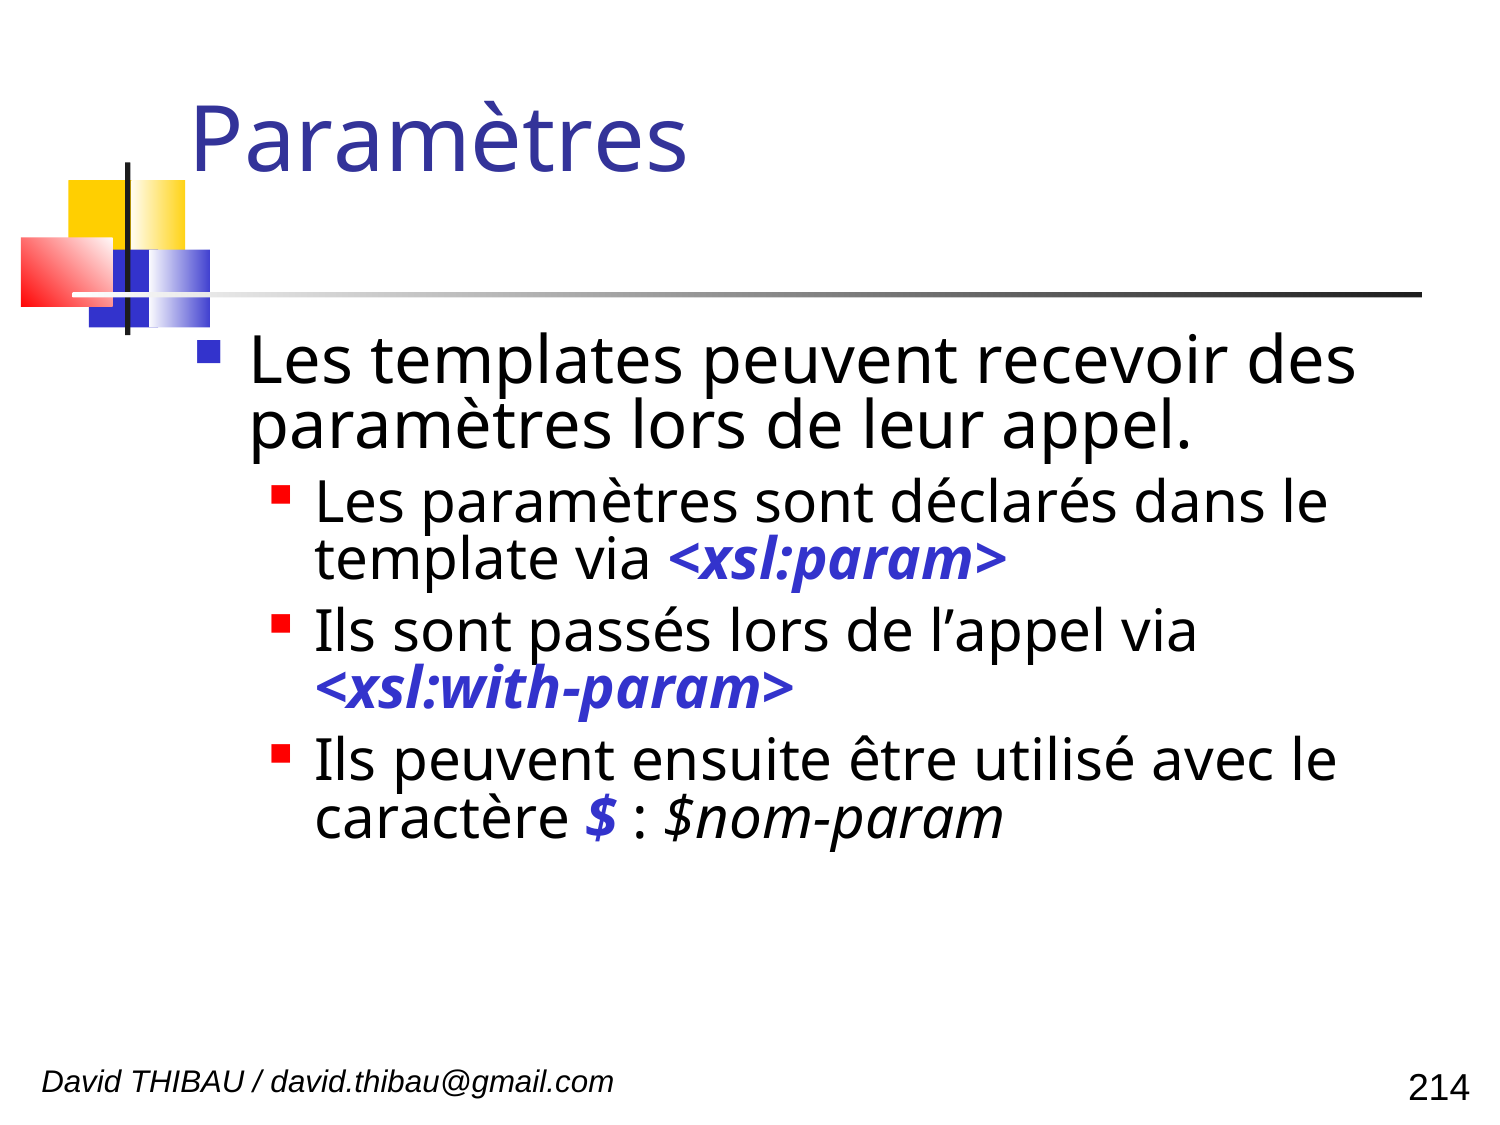

# Paramètres
Les templates peuvent recevoir des paramètres lors de leur appel.
Les paramètres sont déclarés dans le template via <xsl:param>
Ils sont passés lors de l’appel via
<xsl:with-param>
Ils peuvent ensuite être utilisé avec le caractère $ : $nom-param